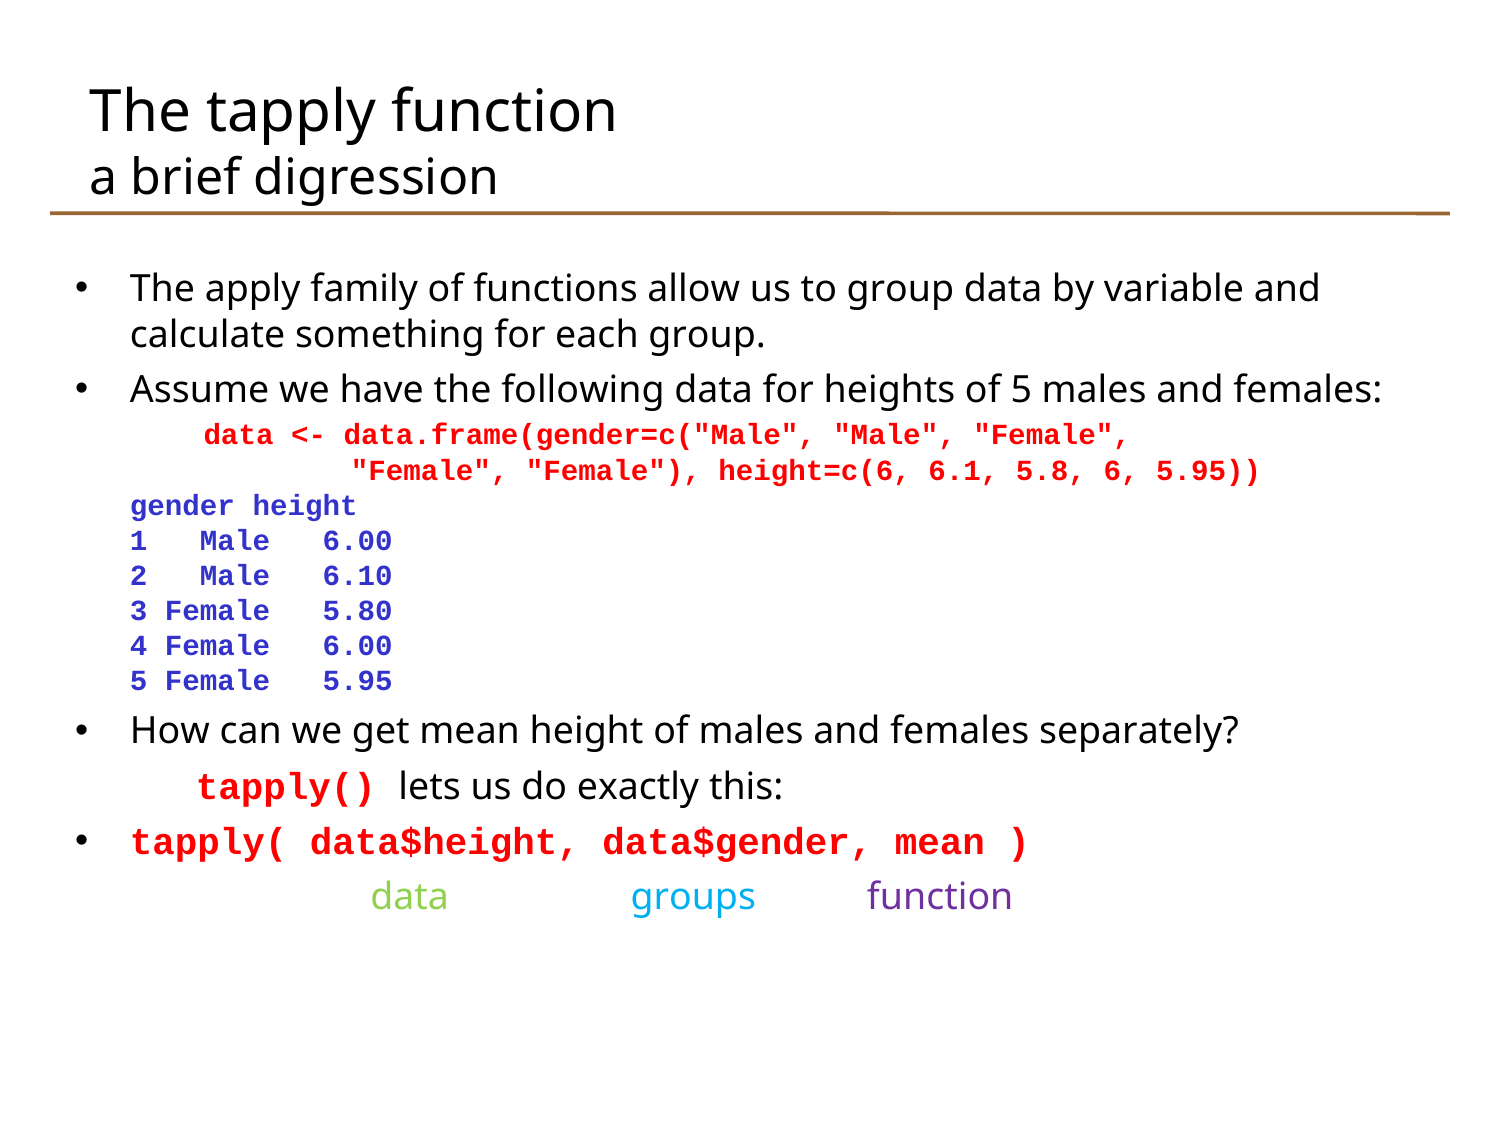

The tapply function
a brief digression
The apply family of functions allow us to group data by variable and calculate something for each group.
Assume we have the following data for heights of 5 males and females:
		data <- data.frame(gender=c("Male", "Male", "Female",
				"Female", "Female"), height=c(6, 6.1, 5.8, 6, 5.95))
 	gender height
	1 Male 6.00
	2 Male 6.10
	3 Female 5.80
	4 Female 6.00
	5 Female 5.95
How can we get mean height of males and females separately?
tapply() lets us do exactly this:
tapply( data$height, data$gender, mean )
				 data		 groups		function